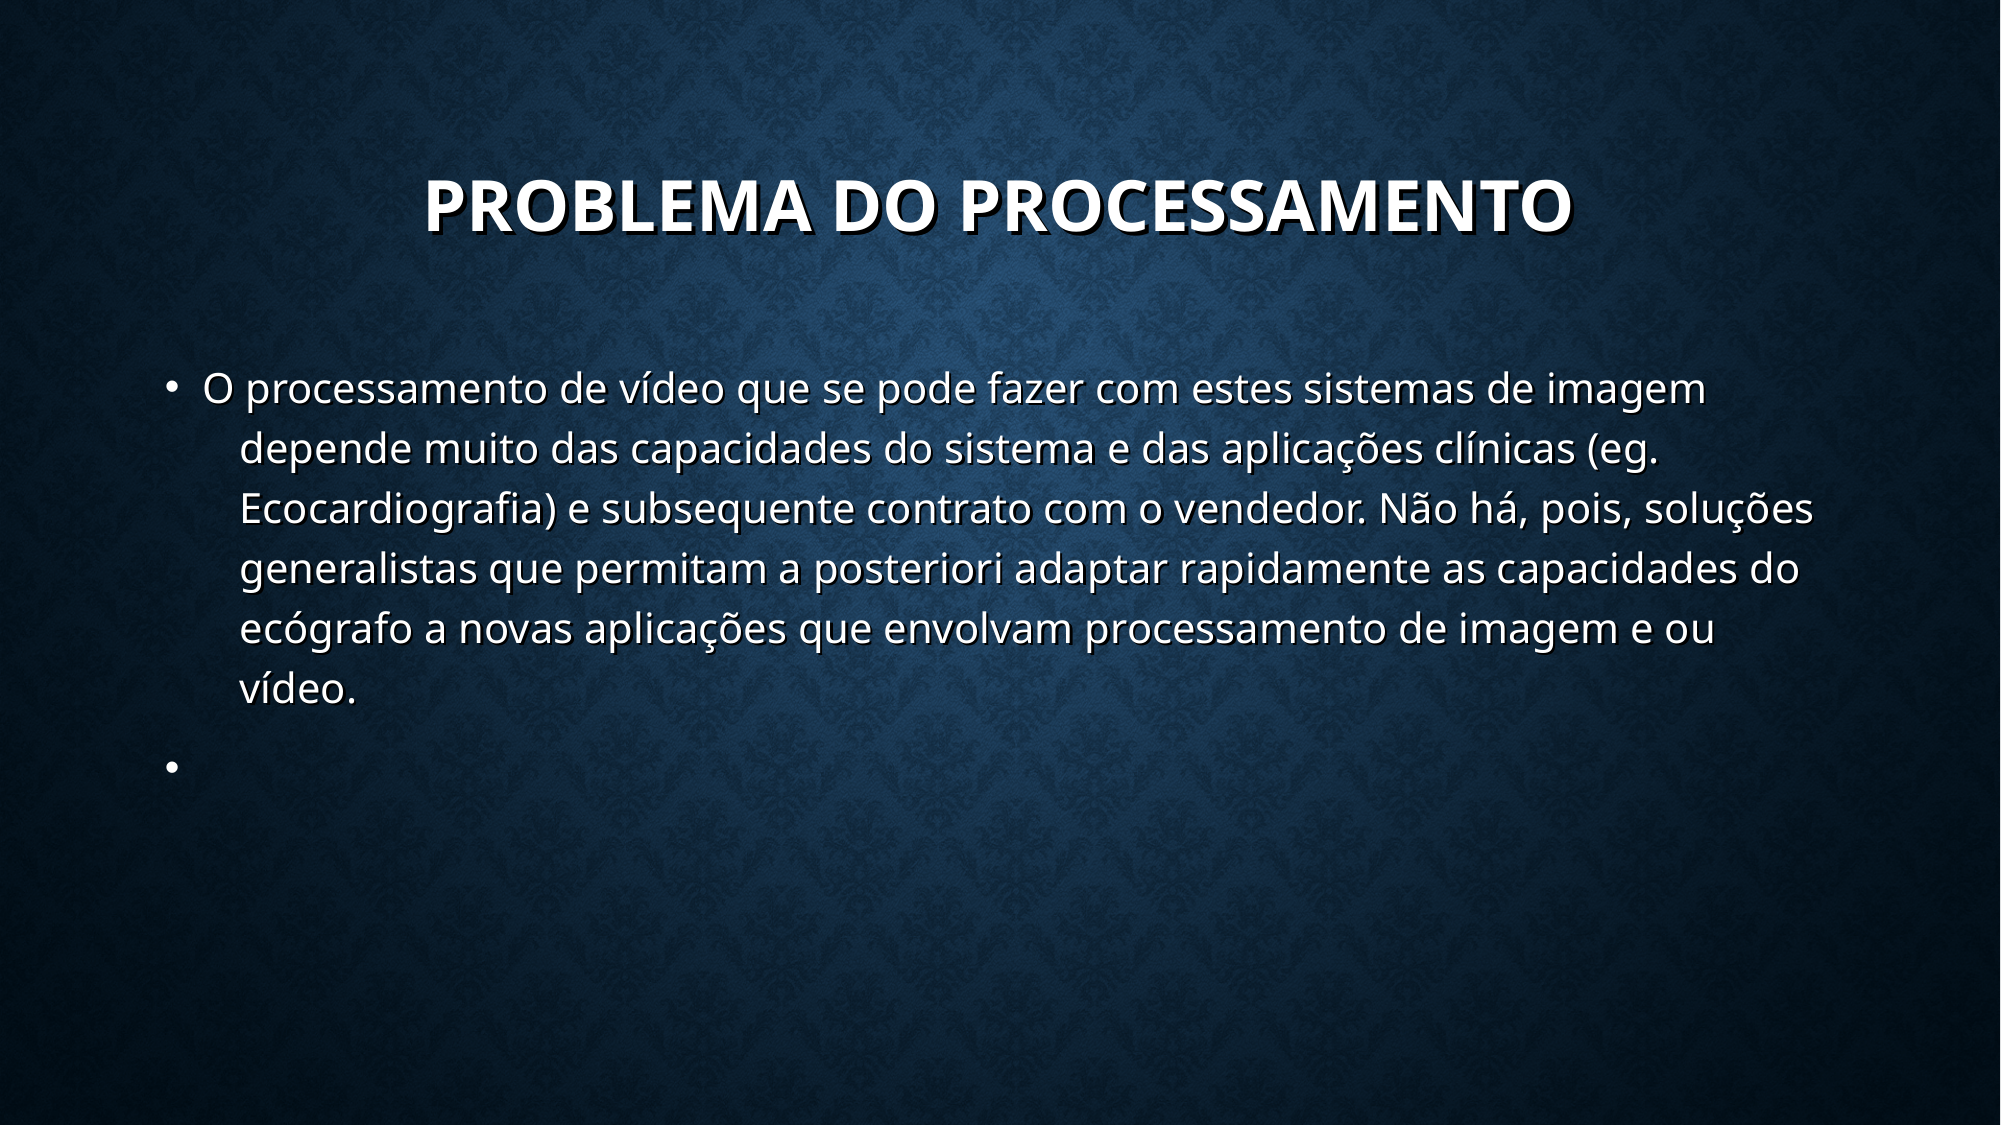

# Problema Do processamento
O processamento de vídeo que se pode fazer com estes sistemas de imagem depende muito das capacidades do sistema e das aplicações clínicas (eg. Ecocardiografia) e subsequente contrato com o vendedor. Não há, pois, soluções generalistas que permitam a posteriori adaptar rapidamente as capacidades do ecógrafo a novas aplicações que envolvam processamento de imagem e ou vídeo.